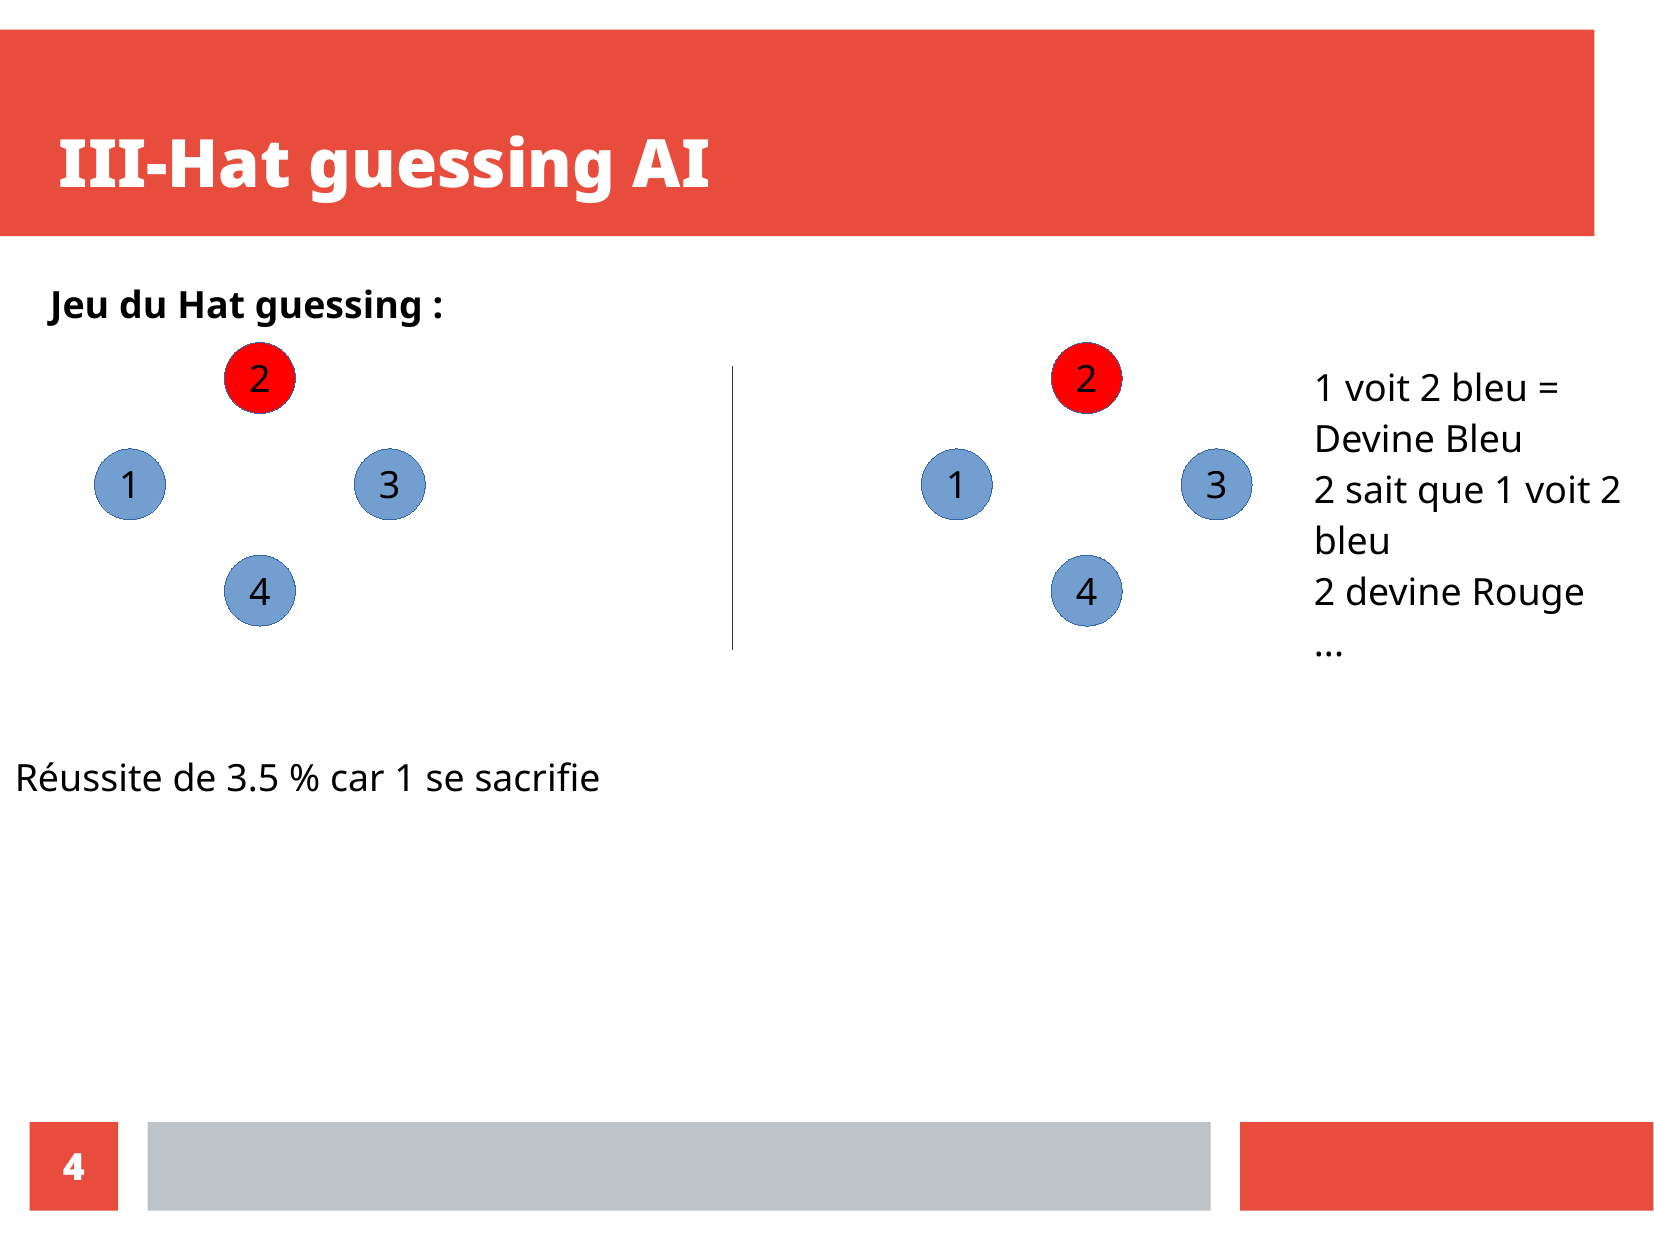

# III-Hat guessing AI
Jeu du Hat guessing :
2
2
1 voit 2 bleu =
Devine Bleu
2 sait que 1 voit 2 bleu
2 devine Rouge
...
1
3
1
3
4
4
Réussite de 3.5 % car 1 se sacrifie
4